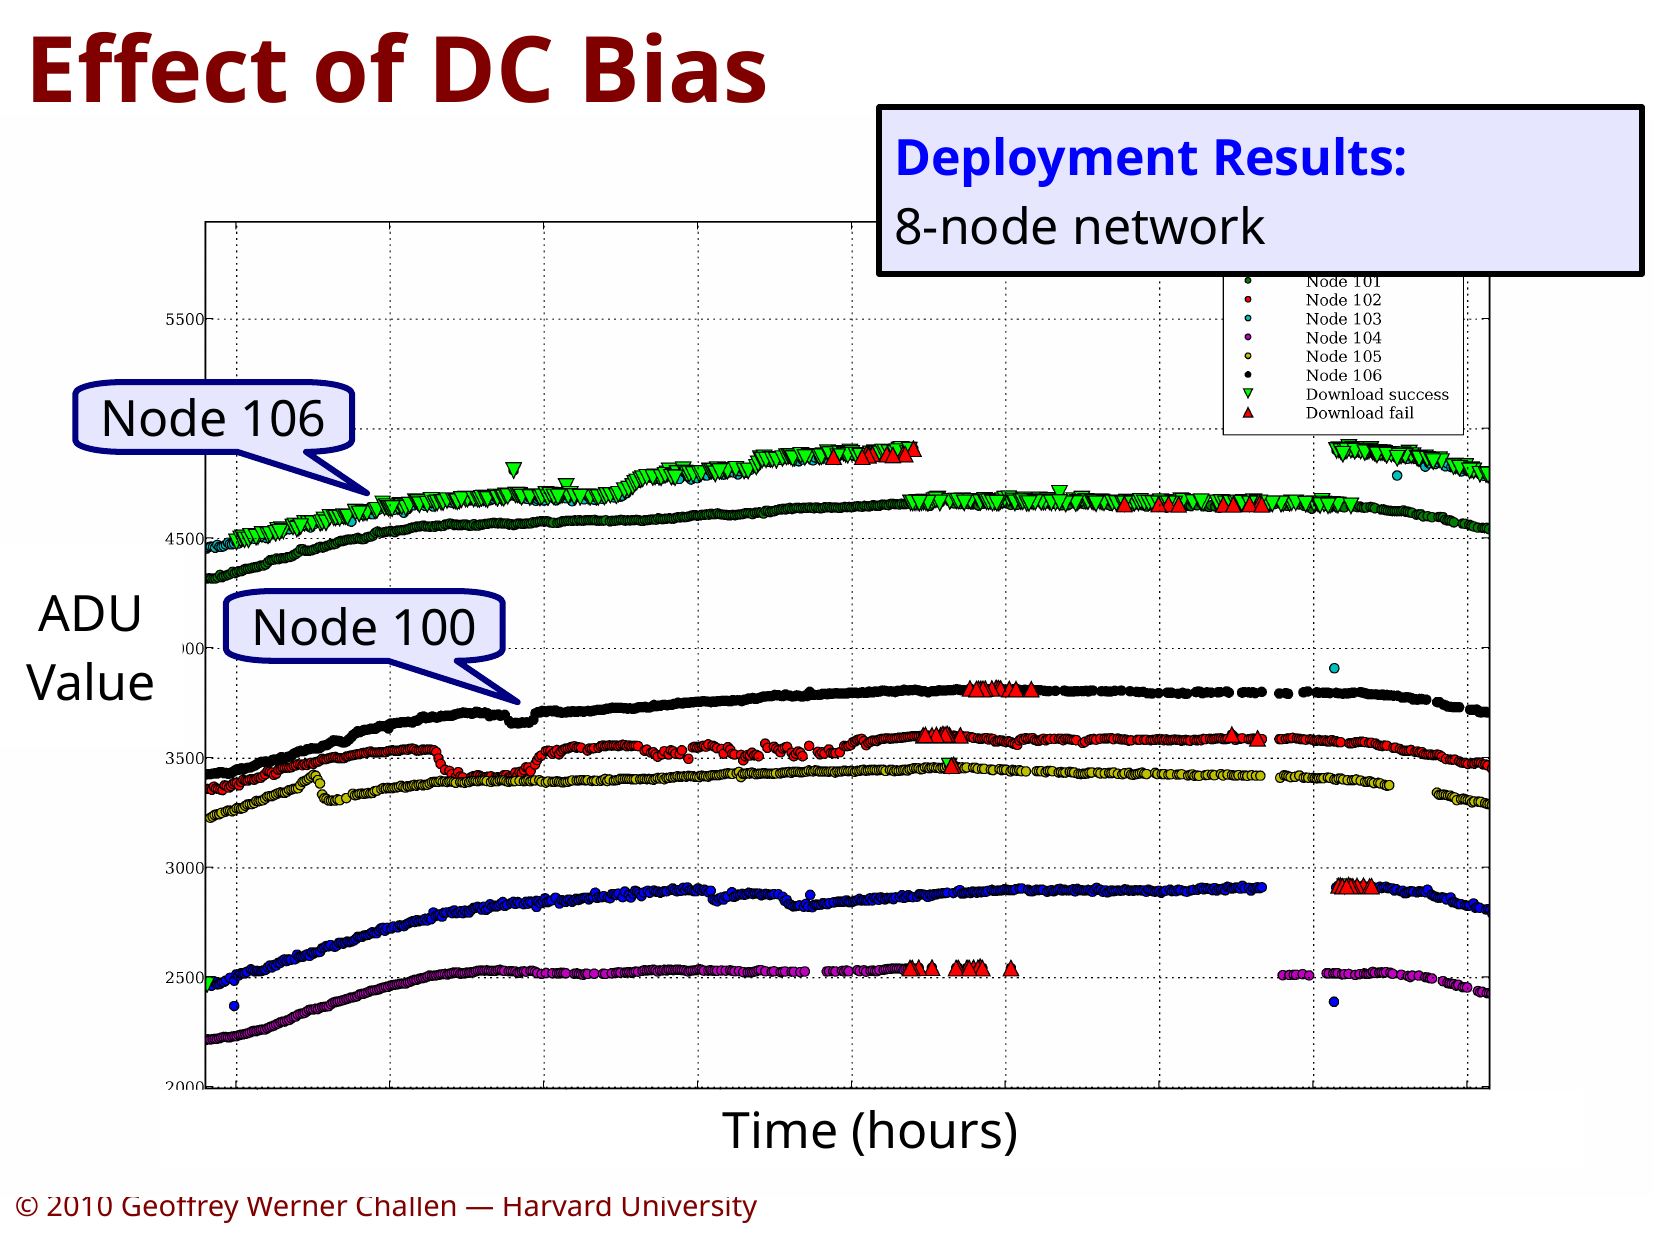

# Effect of DC Bias
Deployment Results:
8-node network
Node 106
ADU
Value
Node 100
Time (hours)